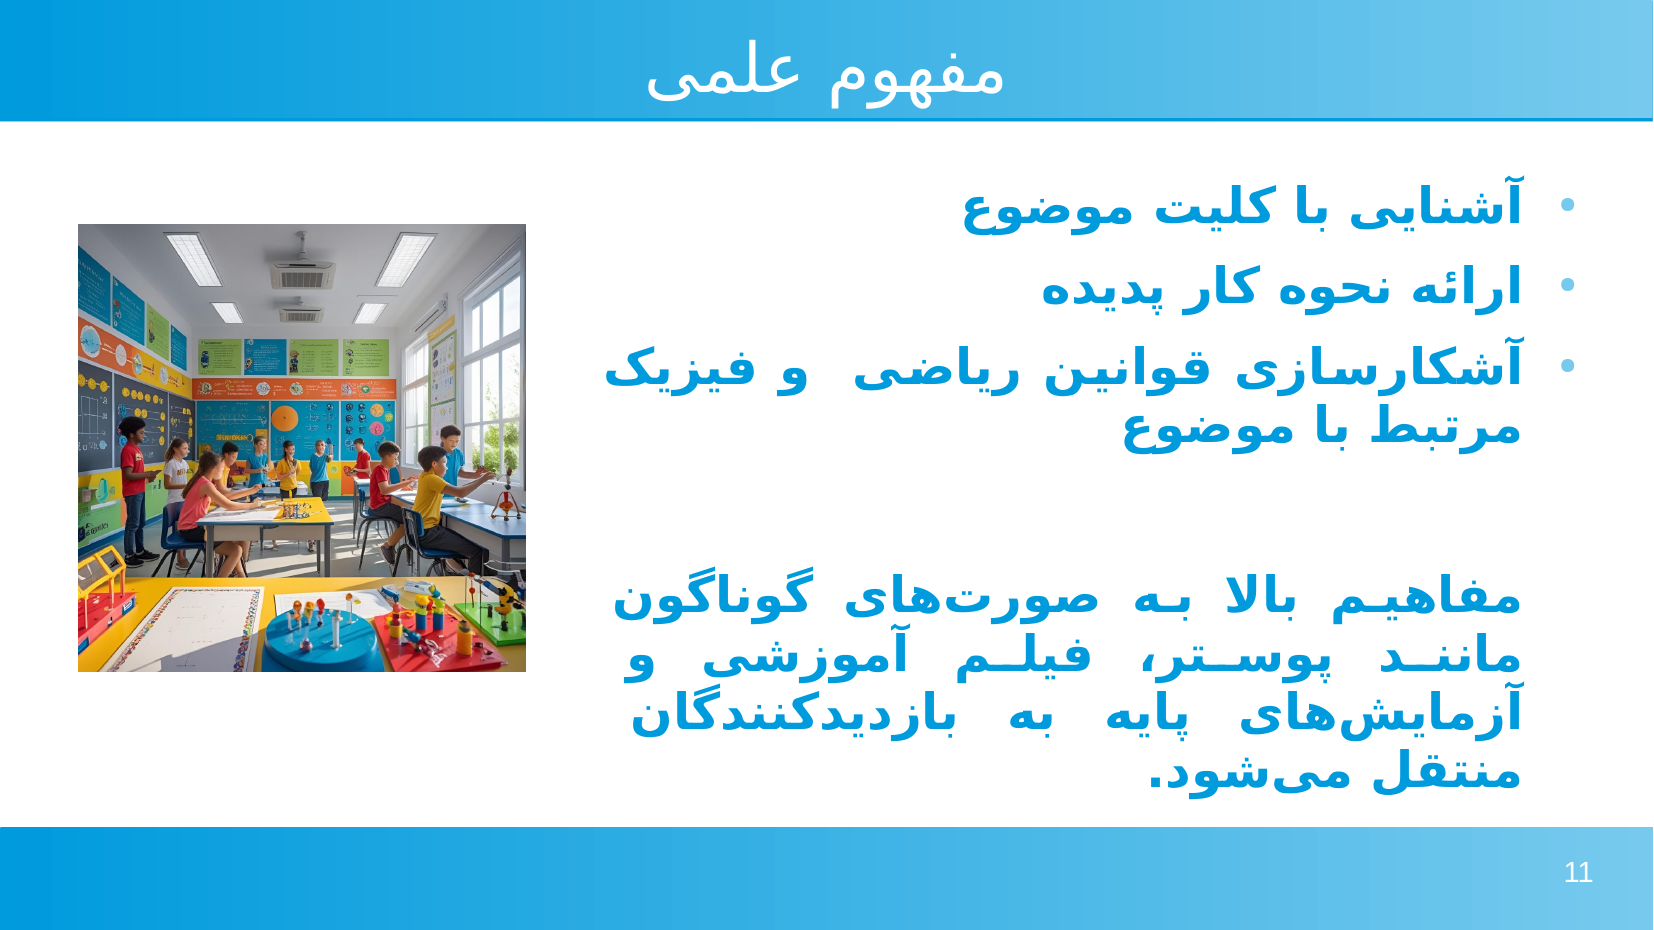

# مفهوم علمی
آشنایی با کلیت موضوع
ارائه نحوه کار پدیده
آشکارسازی قوانین ریاضی و فیزیک مرتبط با موضوع
مفاهیم بالا به صورت‌های گوناگون مانند پوستر، فیلم آموزشی و آزمایش‌های پایه‌ به بازدیدکنندگان منتقل می‌شود.
11